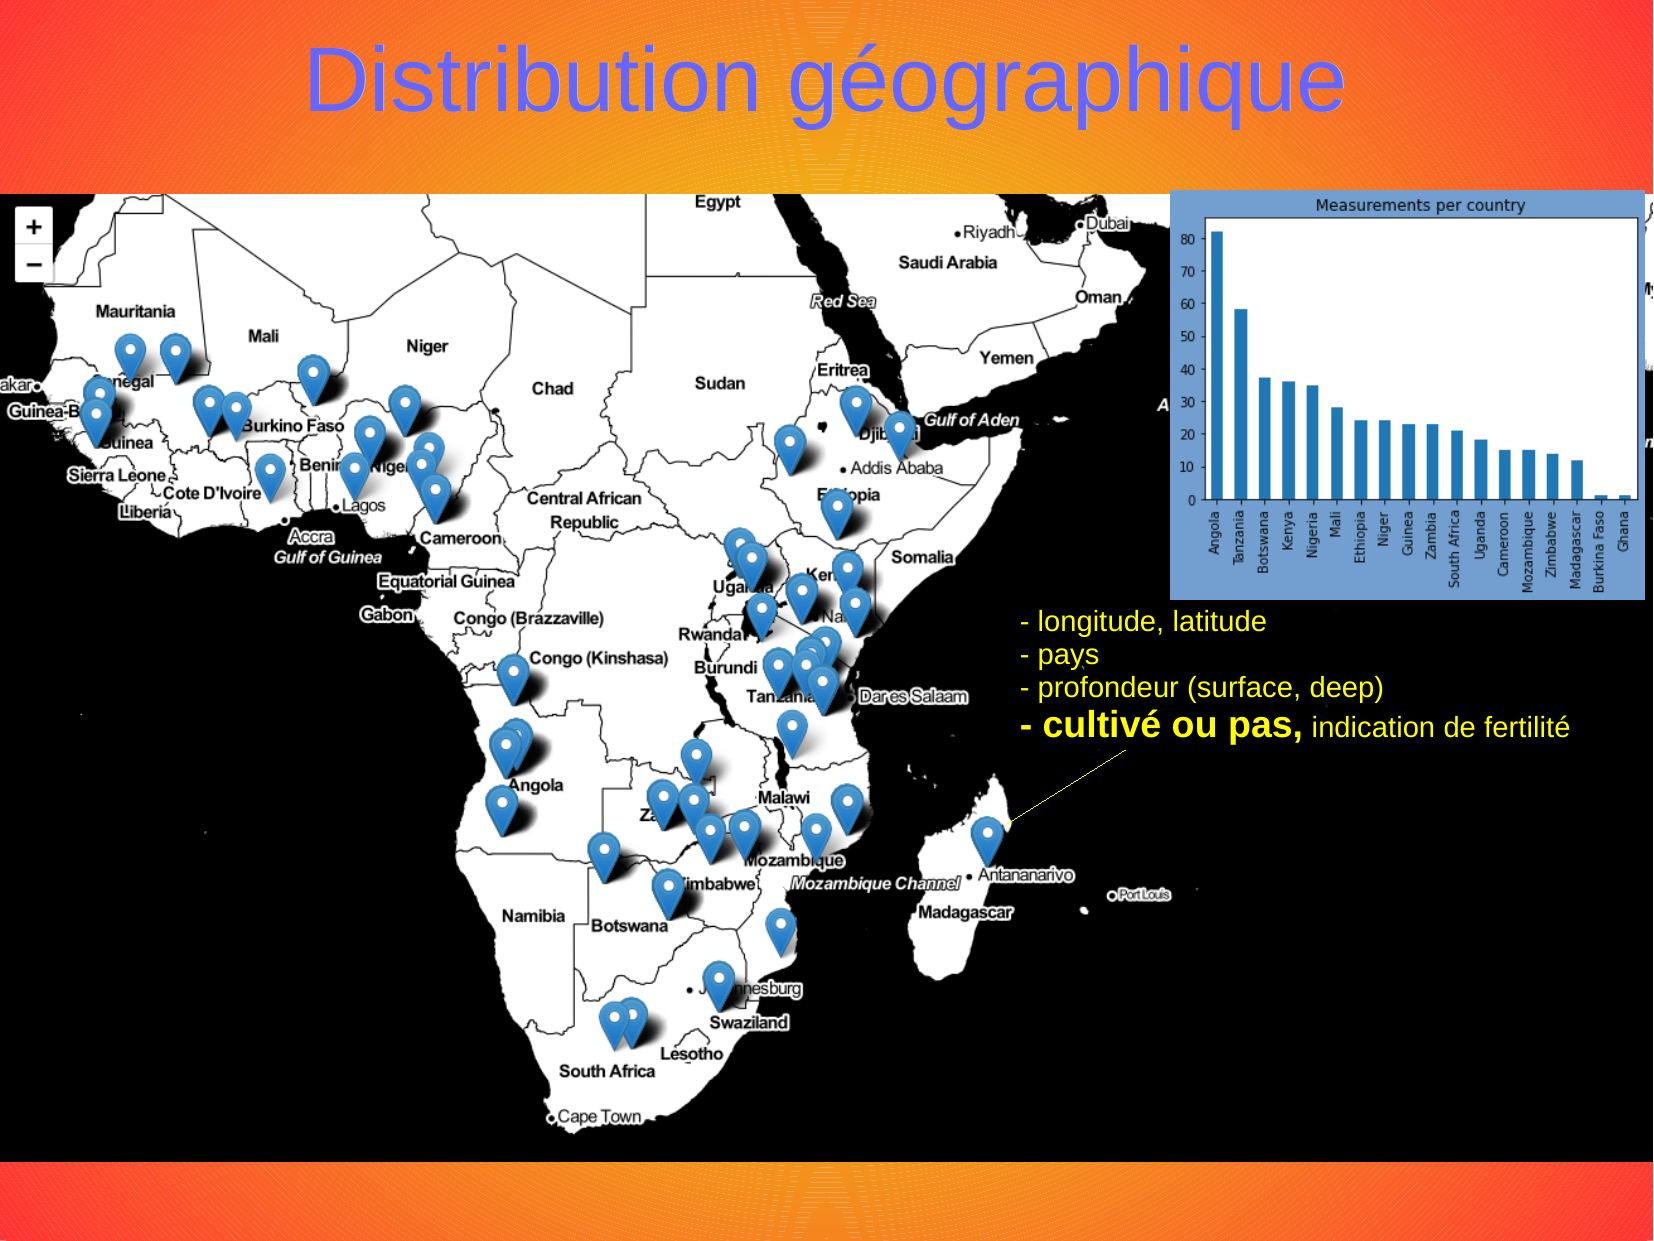

# Distribution géographique
- longitude, latitude
- pays
- profondeur (surface, deep)
- cultivé ou pas, indication de fertilité